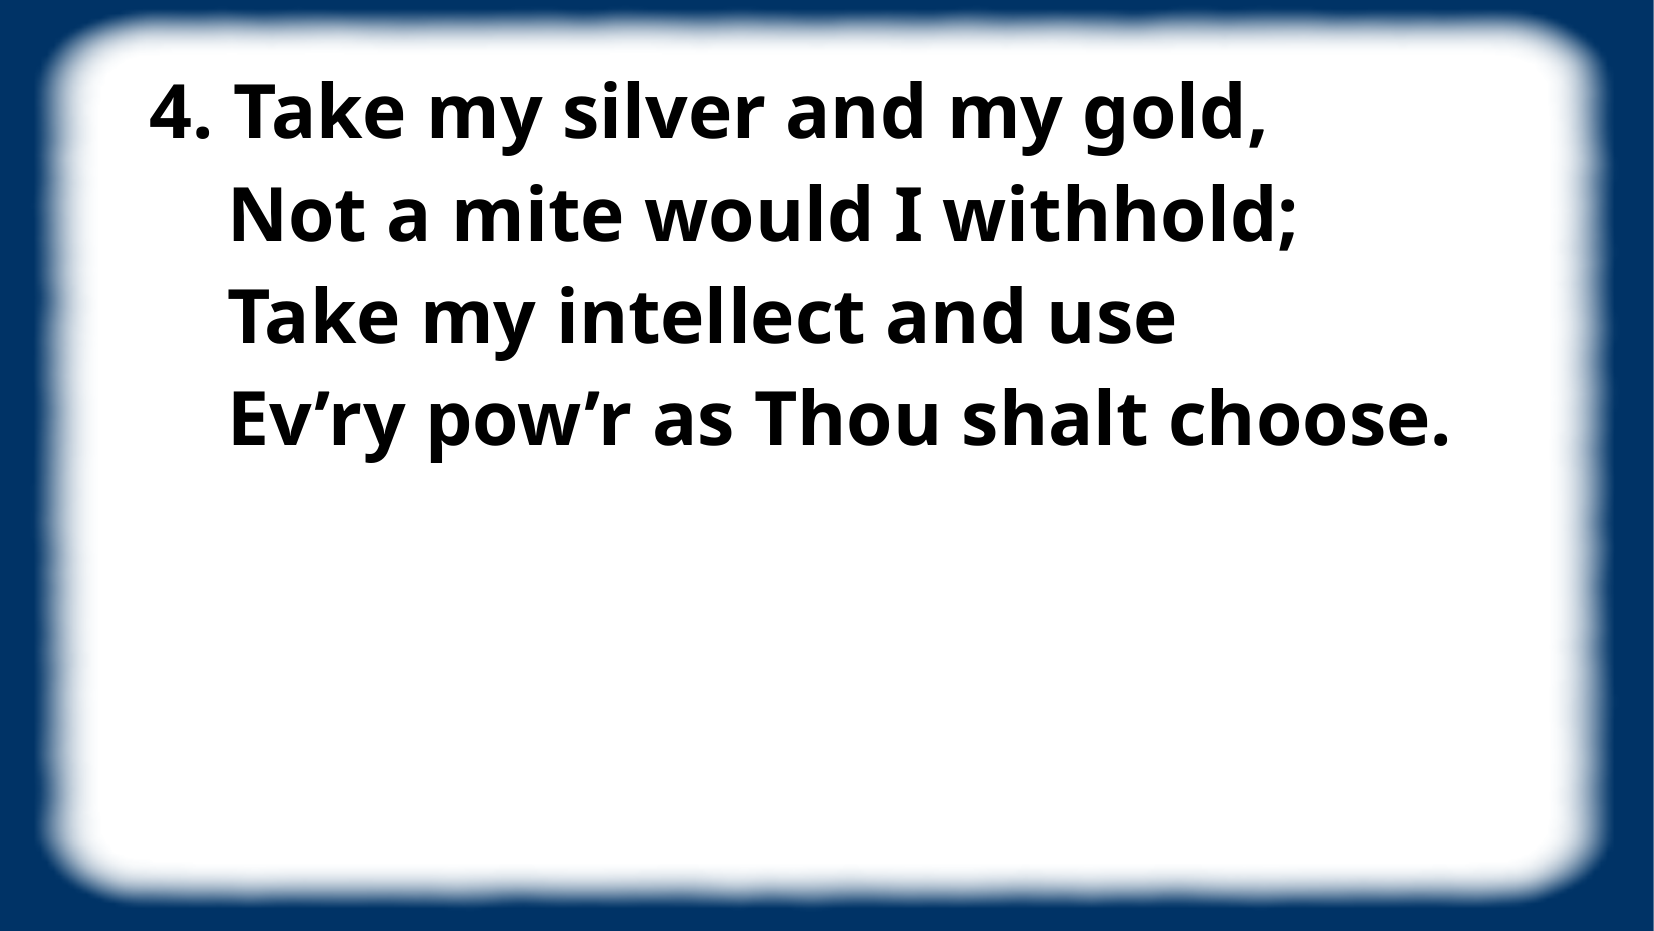

4. Take my silver and my gold,
 Not a mite would I withhold;
 Take my intellect and use
 Ev’ry pow’r as Thou shalt choose.